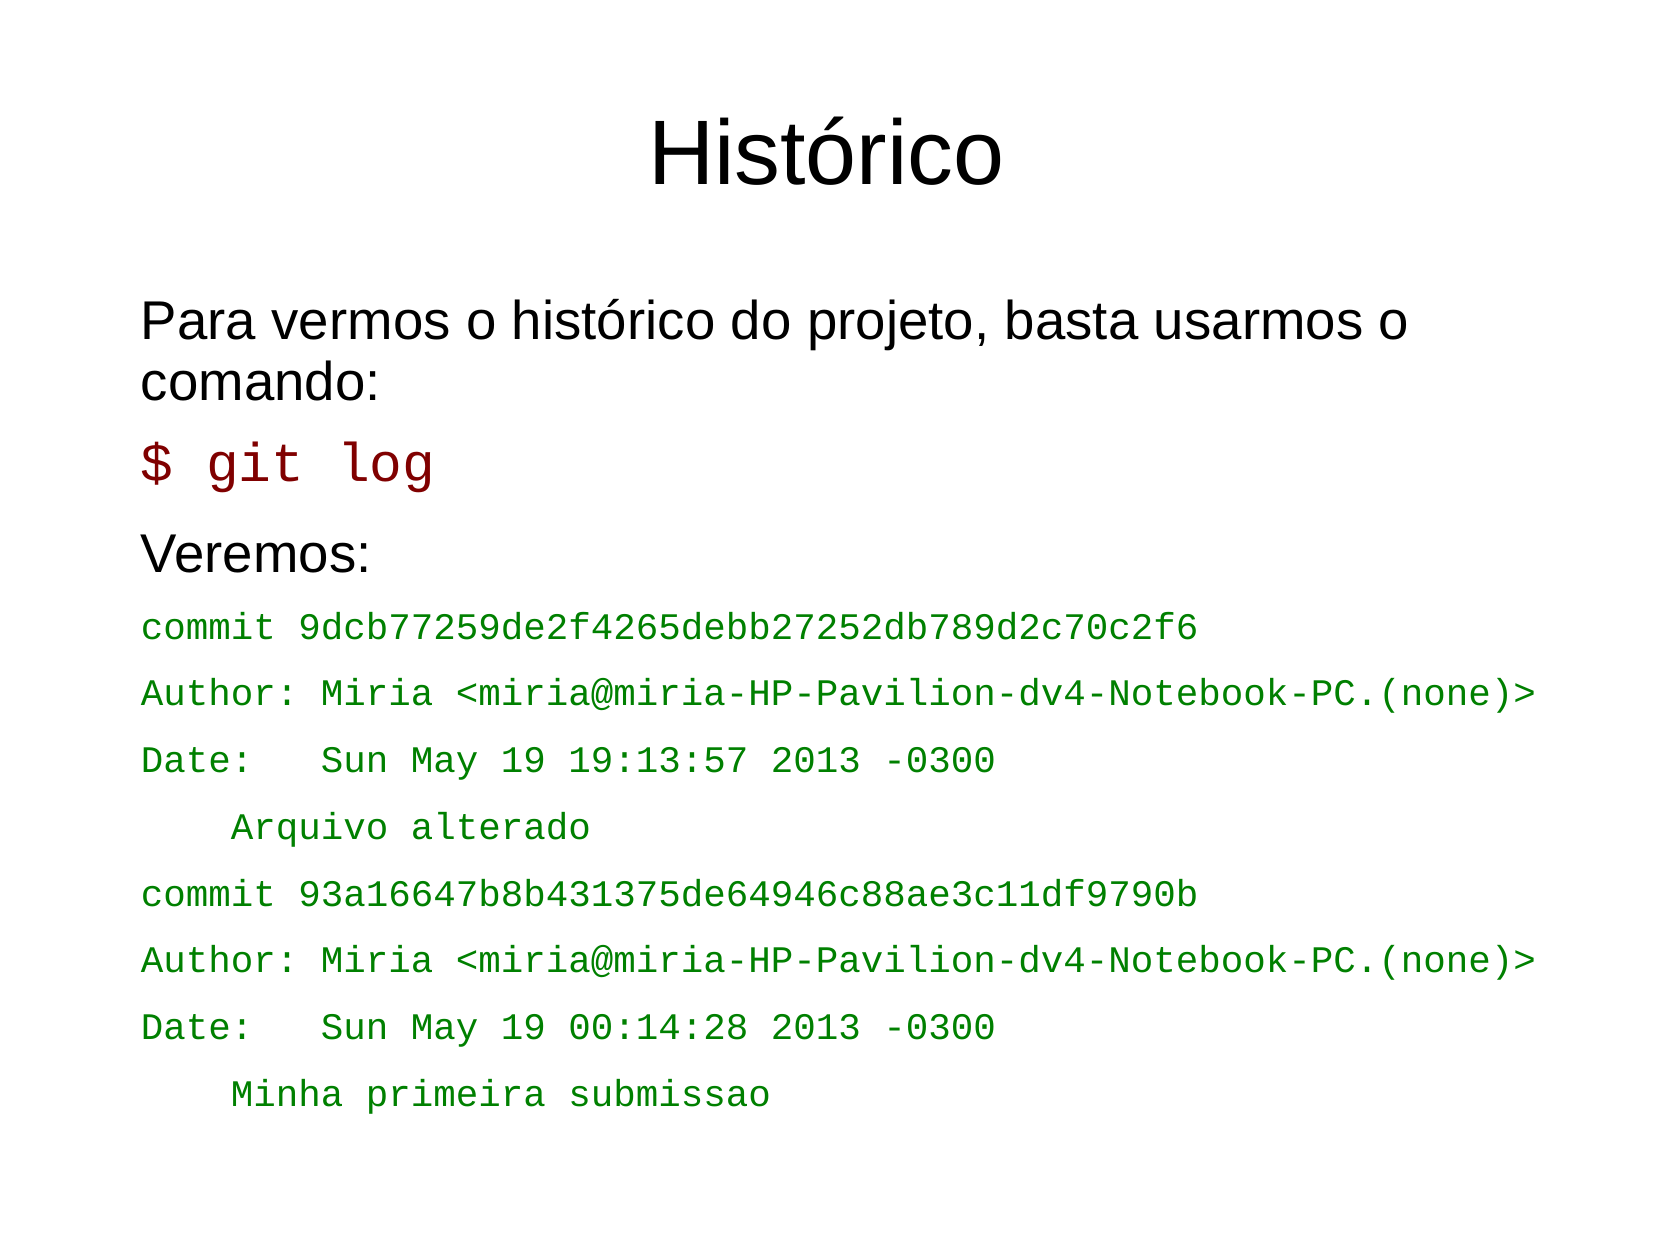

# Histórico
Para vermos o histórico do projeto, basta usarmos o comando:
$ git log
Veremos:
commit 9dcb77259de2f4265debb27252db789d2c70c2f6
Author: Miria <miria@miria-HP-Pavilion-dv4-Notebook-PC.(none)>
Date: Sun May 19 19:13:57 2013 -0300
 Arquivo alterado
commit 93a16647b8b431375de64946c88ae3c11df9790b
Author: Miria <miria@miria-HP-Pavilion-dv4-Notebook-PC.(none)>
Date: Sun May 19 00:14:28 2013 -0300
 Minha primeira submissao